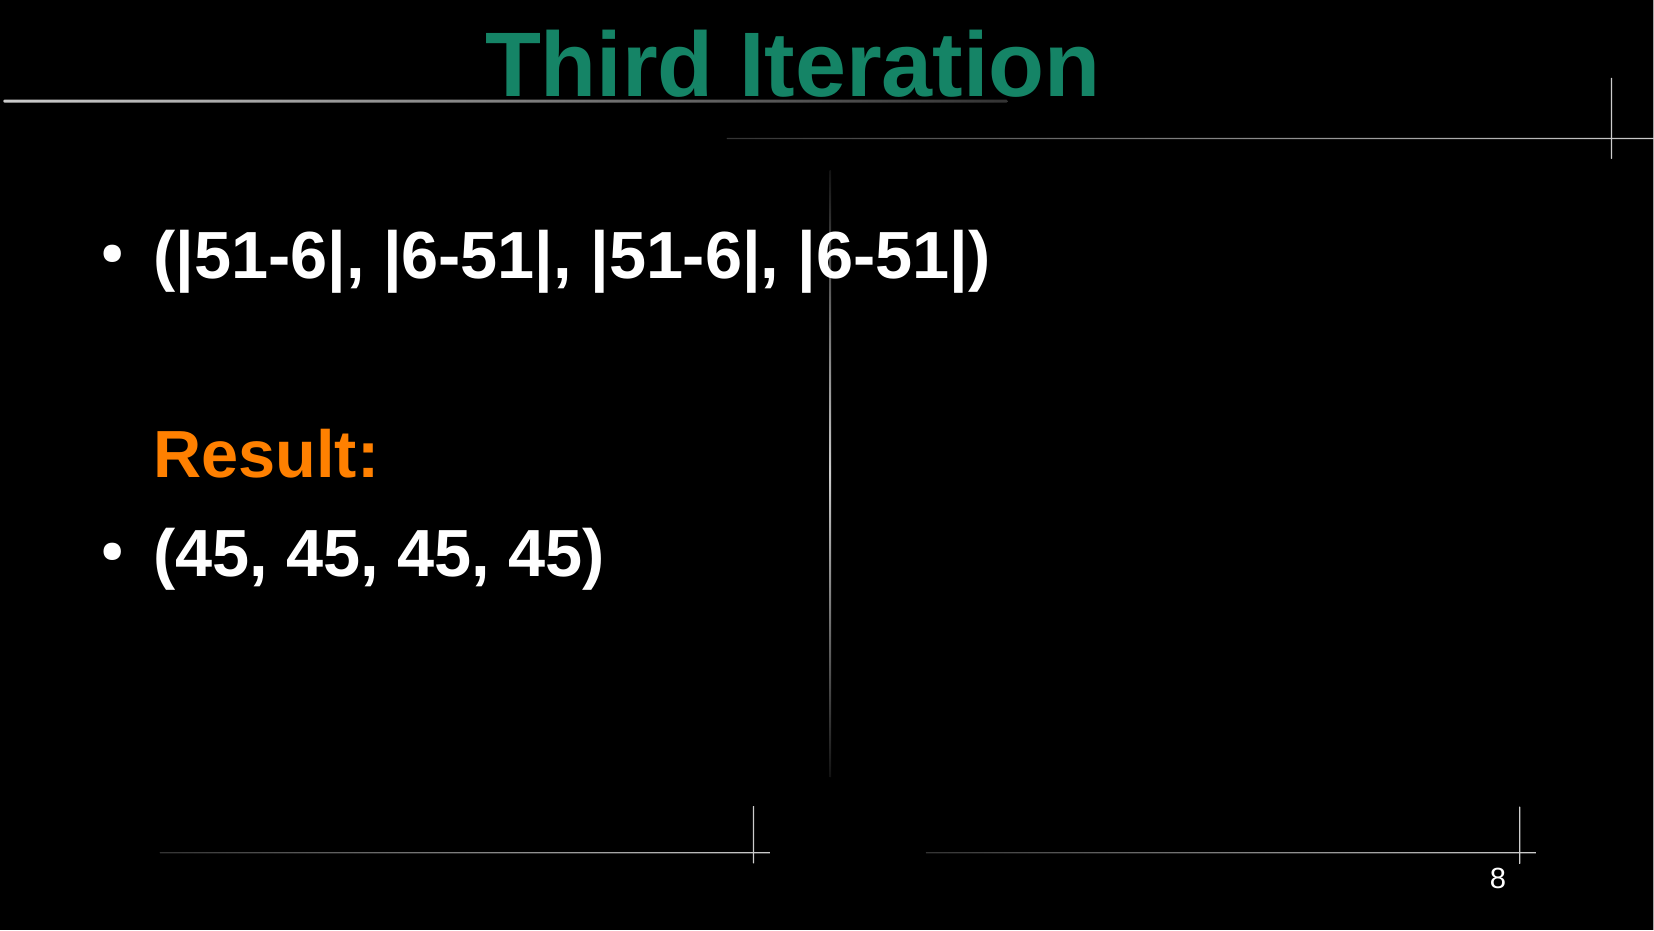

# Third Iteration
(|51-6|, |6-51|, |51-6|, |6-51|)
Result:
(45, 45, 45, 45)
8